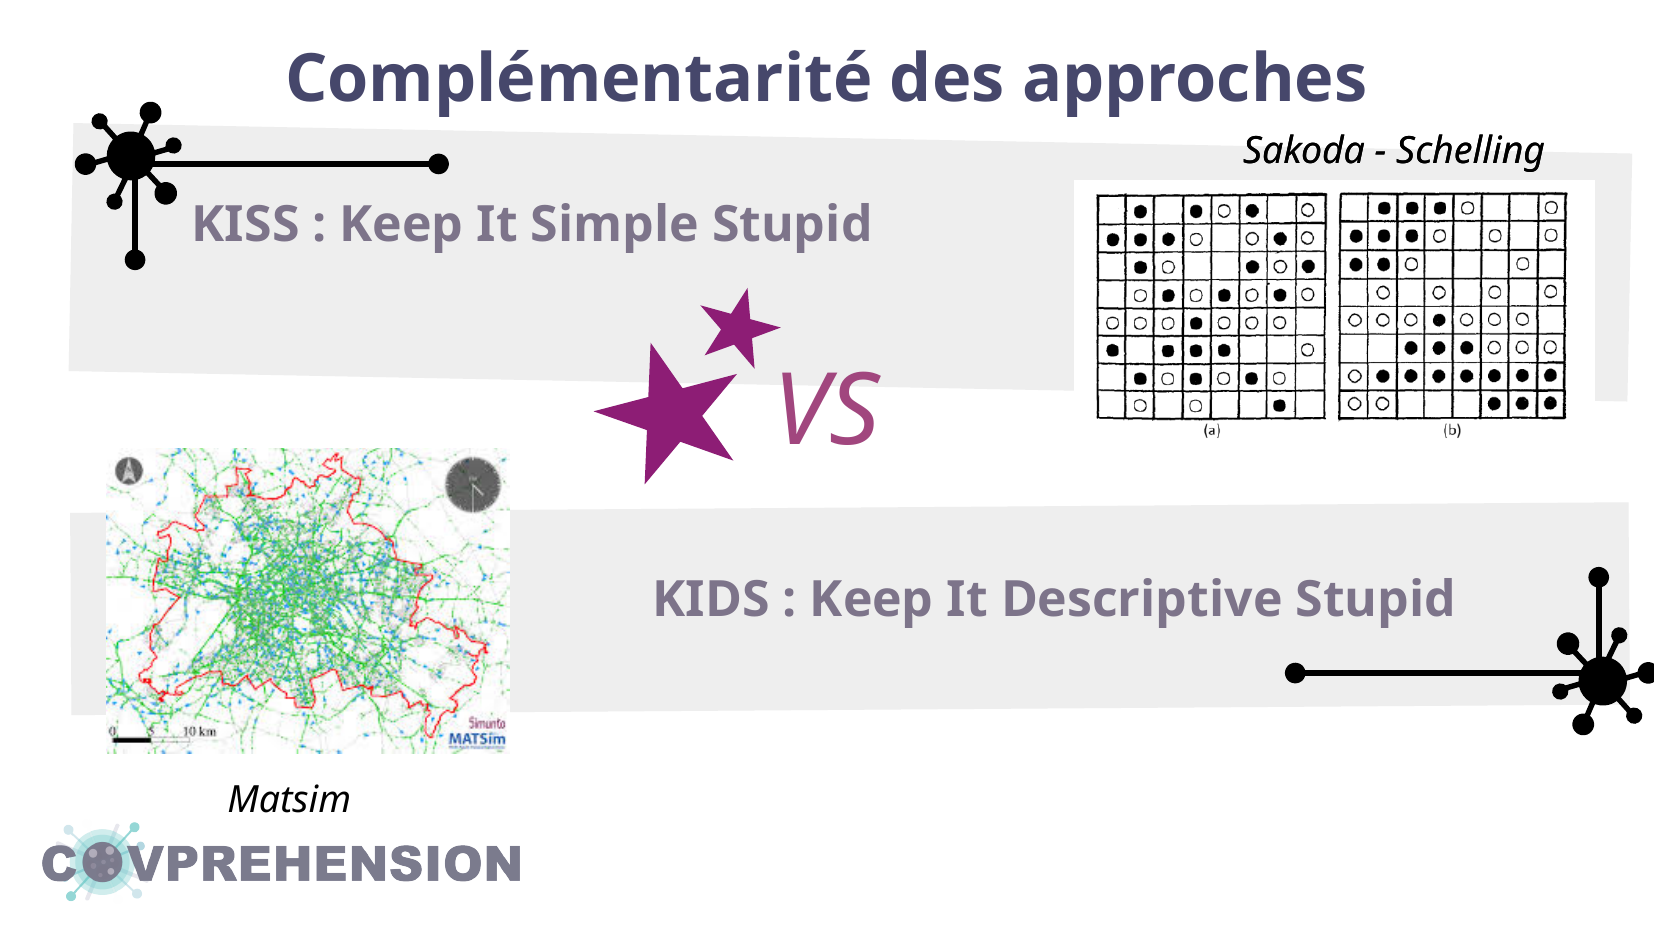

# Complémentarité des approches
Sakoda - Schelling
Sakoda - Schelling
KISS : Keep It Simple Stupid
VS
KIDS : Keep It Descriptive Stupid
Matsim